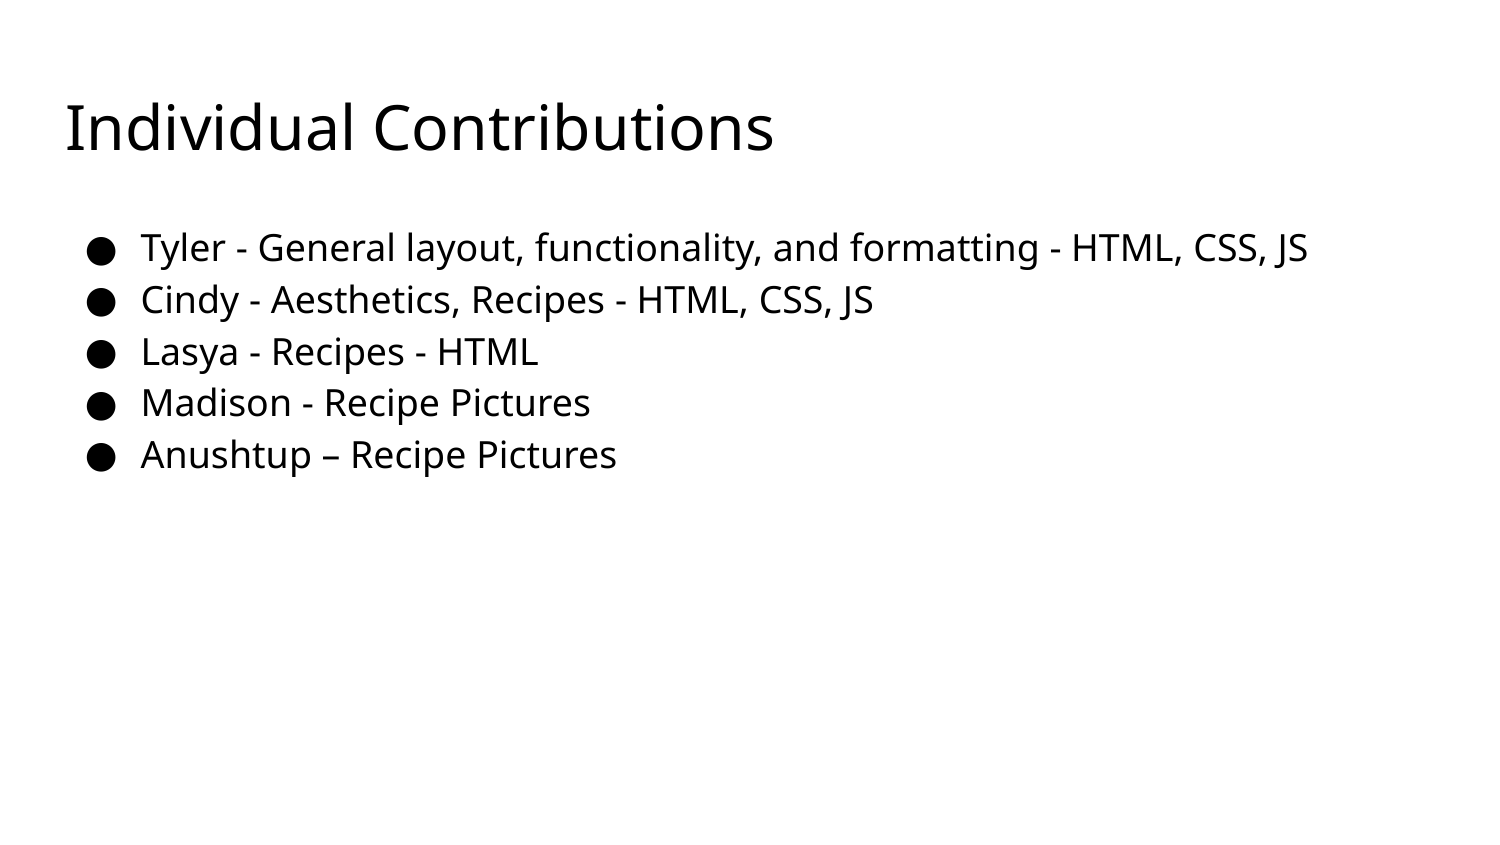

Individual Contributions
Tyler - General layout, functionality, and formatting - HTML, CSS, JS
Cindy - Aesthetics, Recipes - HTML, CSS, JS
Lasya - Recipes - HTML
Madison - Recipe Pictures
Anushtup – Recipe Pictures